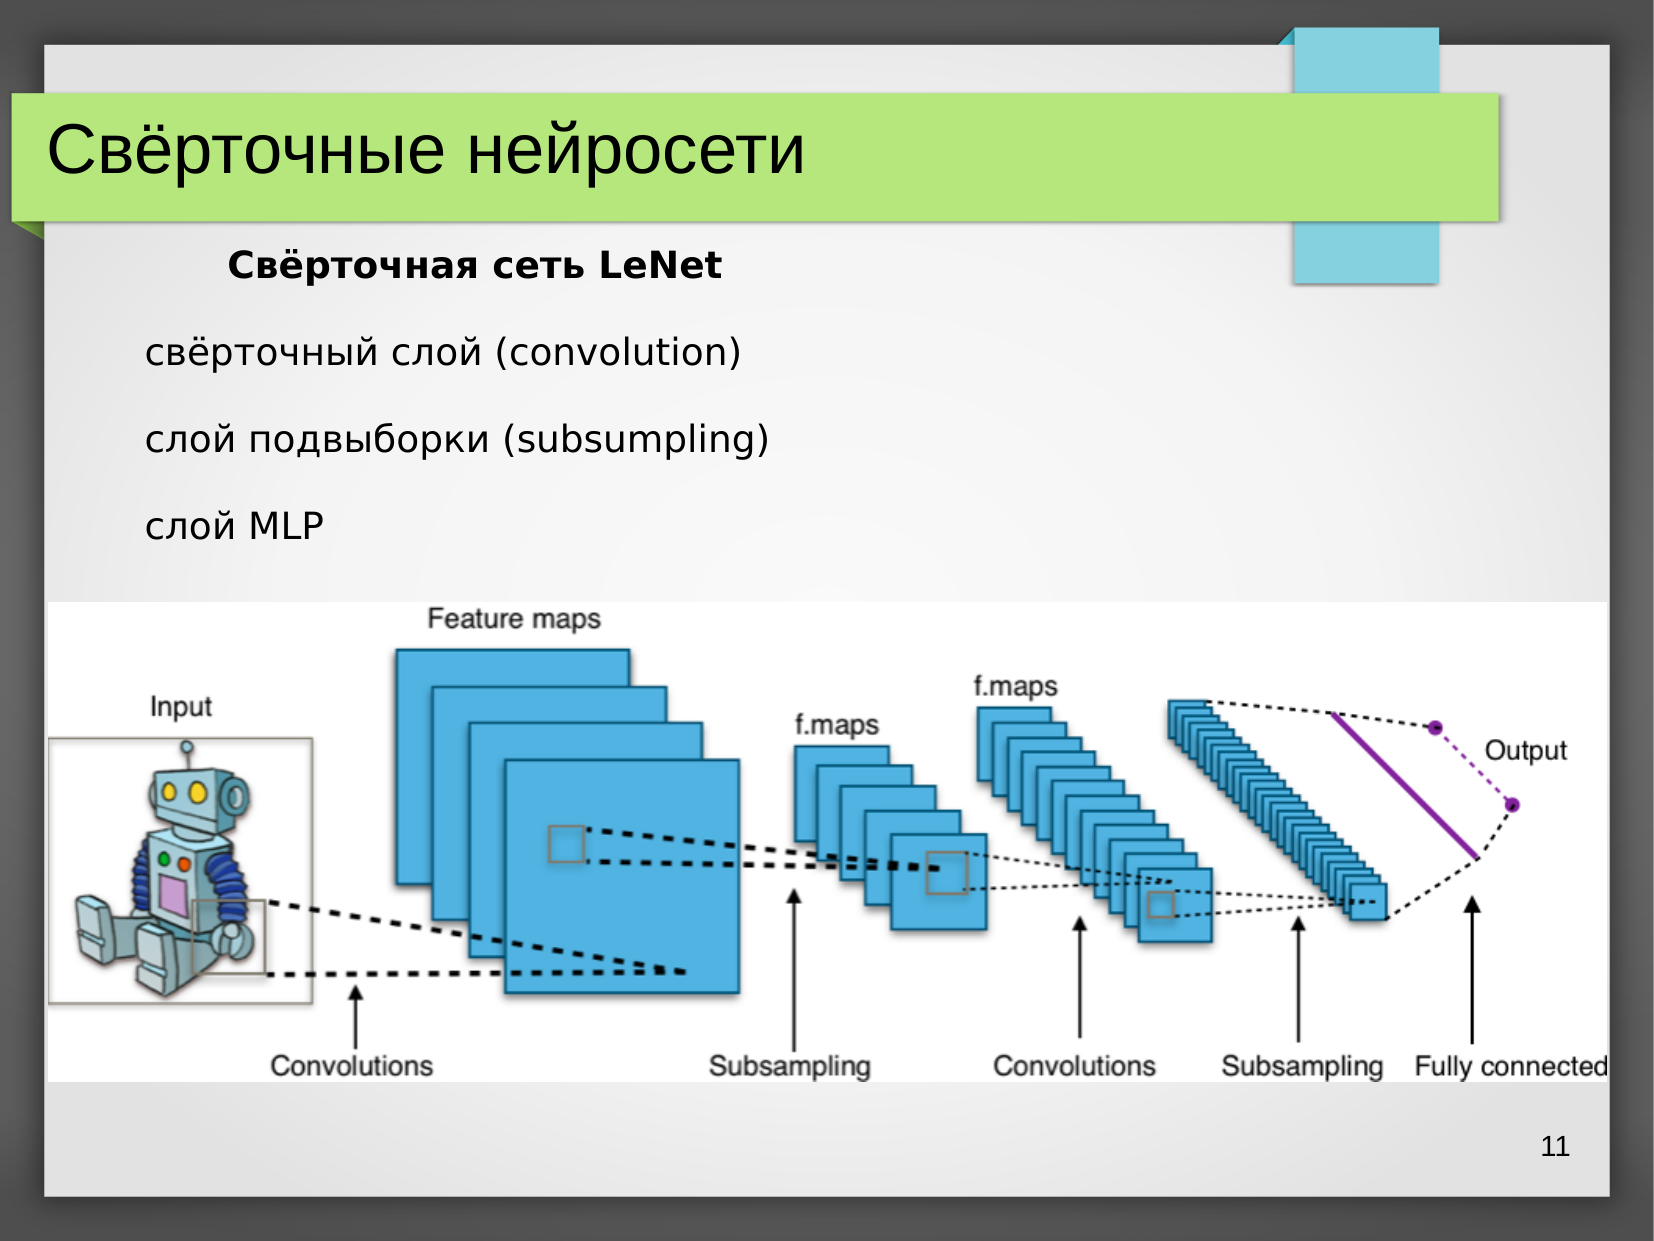

# Свёрточные нейросети
Свёрточная сеть LeNet
свёрточный слой (convolution)
слой подвыборки (subsumpling)
cлой MLP
11